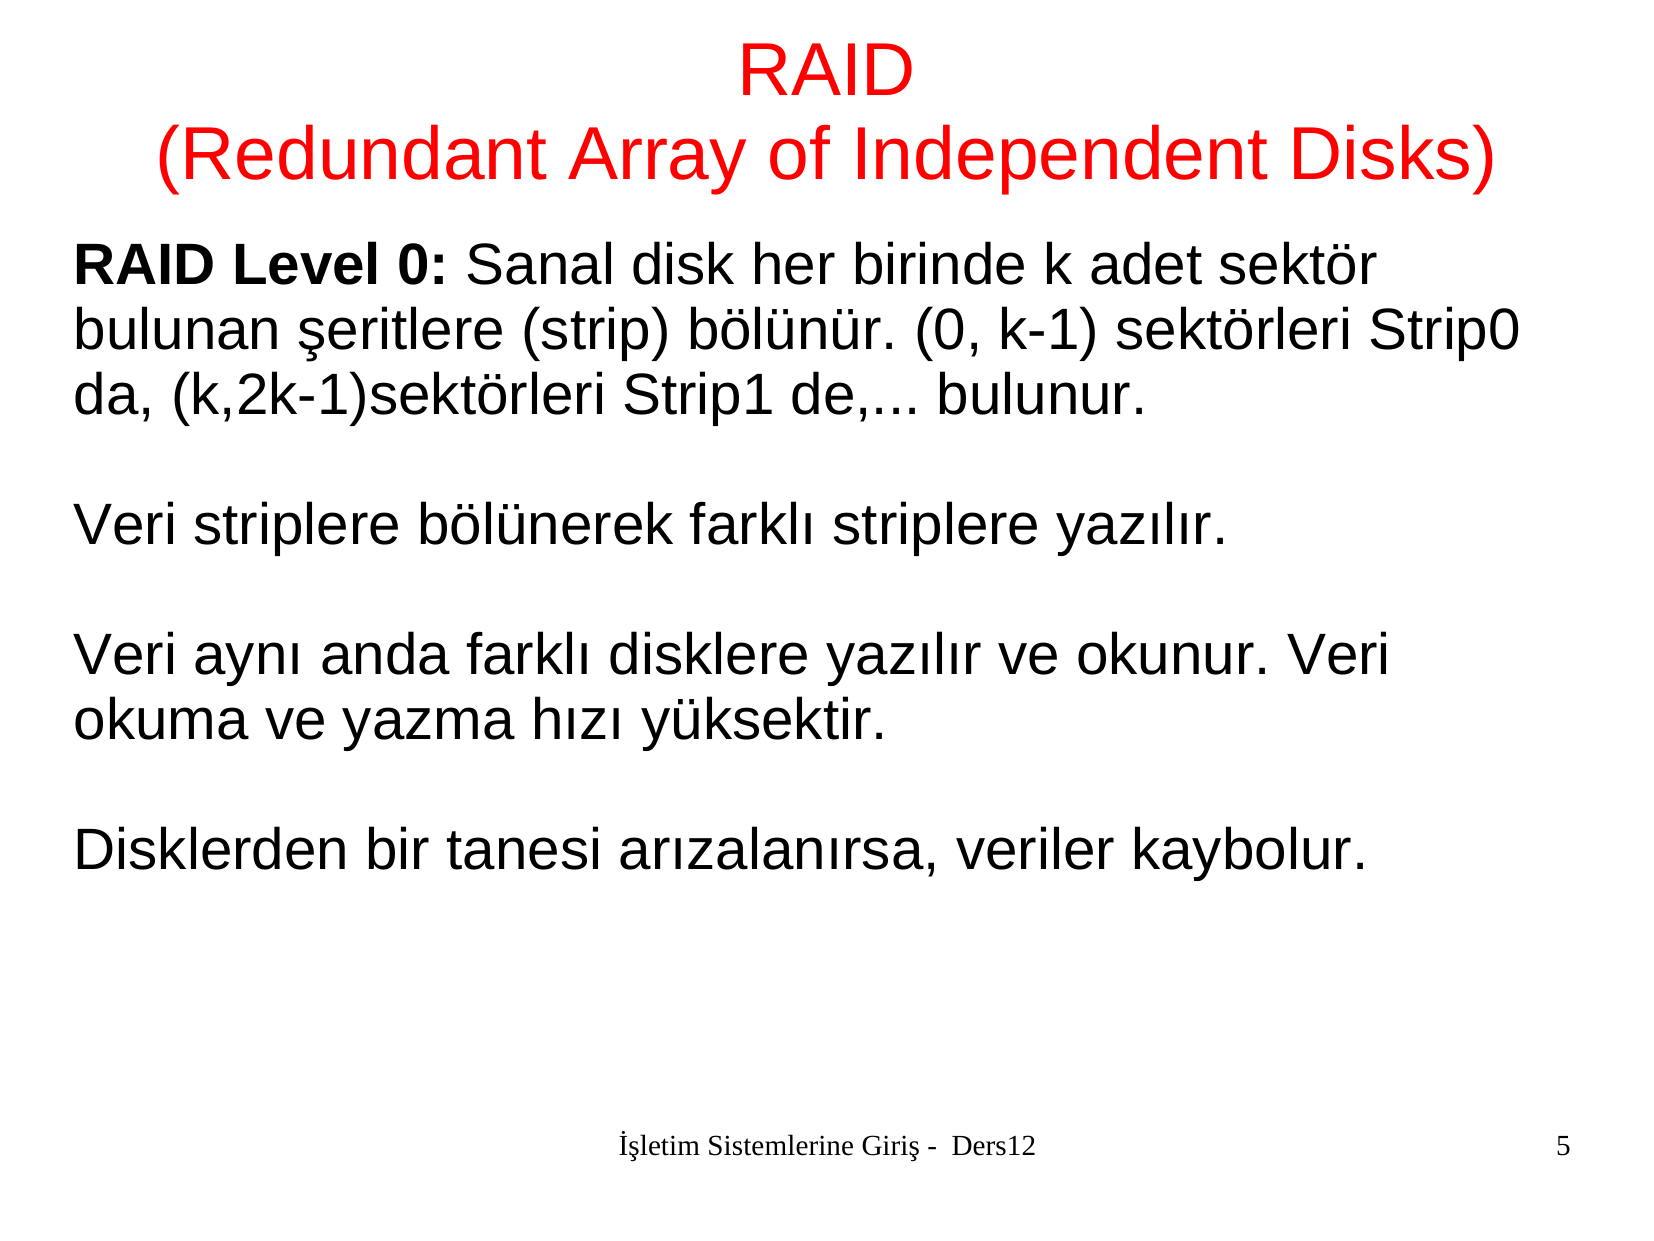

# RAID (Redundant Array of Independent Disks)
RAID Level 0: Sanal disk her birinde k adet sektör bulunan şeritlere (strip) bölünür. (0, k-1) sektörleri Strip0 da, (k,2k-1)sektörleri Strip1 de,... bulunur.
Veri striplere bölünerek farklı striplere yazılır.
Veri aynı anda farklı disklere yazılır ve okunur. Veri okuma ve yazma hızı yüksektir.
Disklerden bir tanesi arızalanırsa, veriler kaybolur.
İşletim Sistemlerine Giriş - Ders12
5